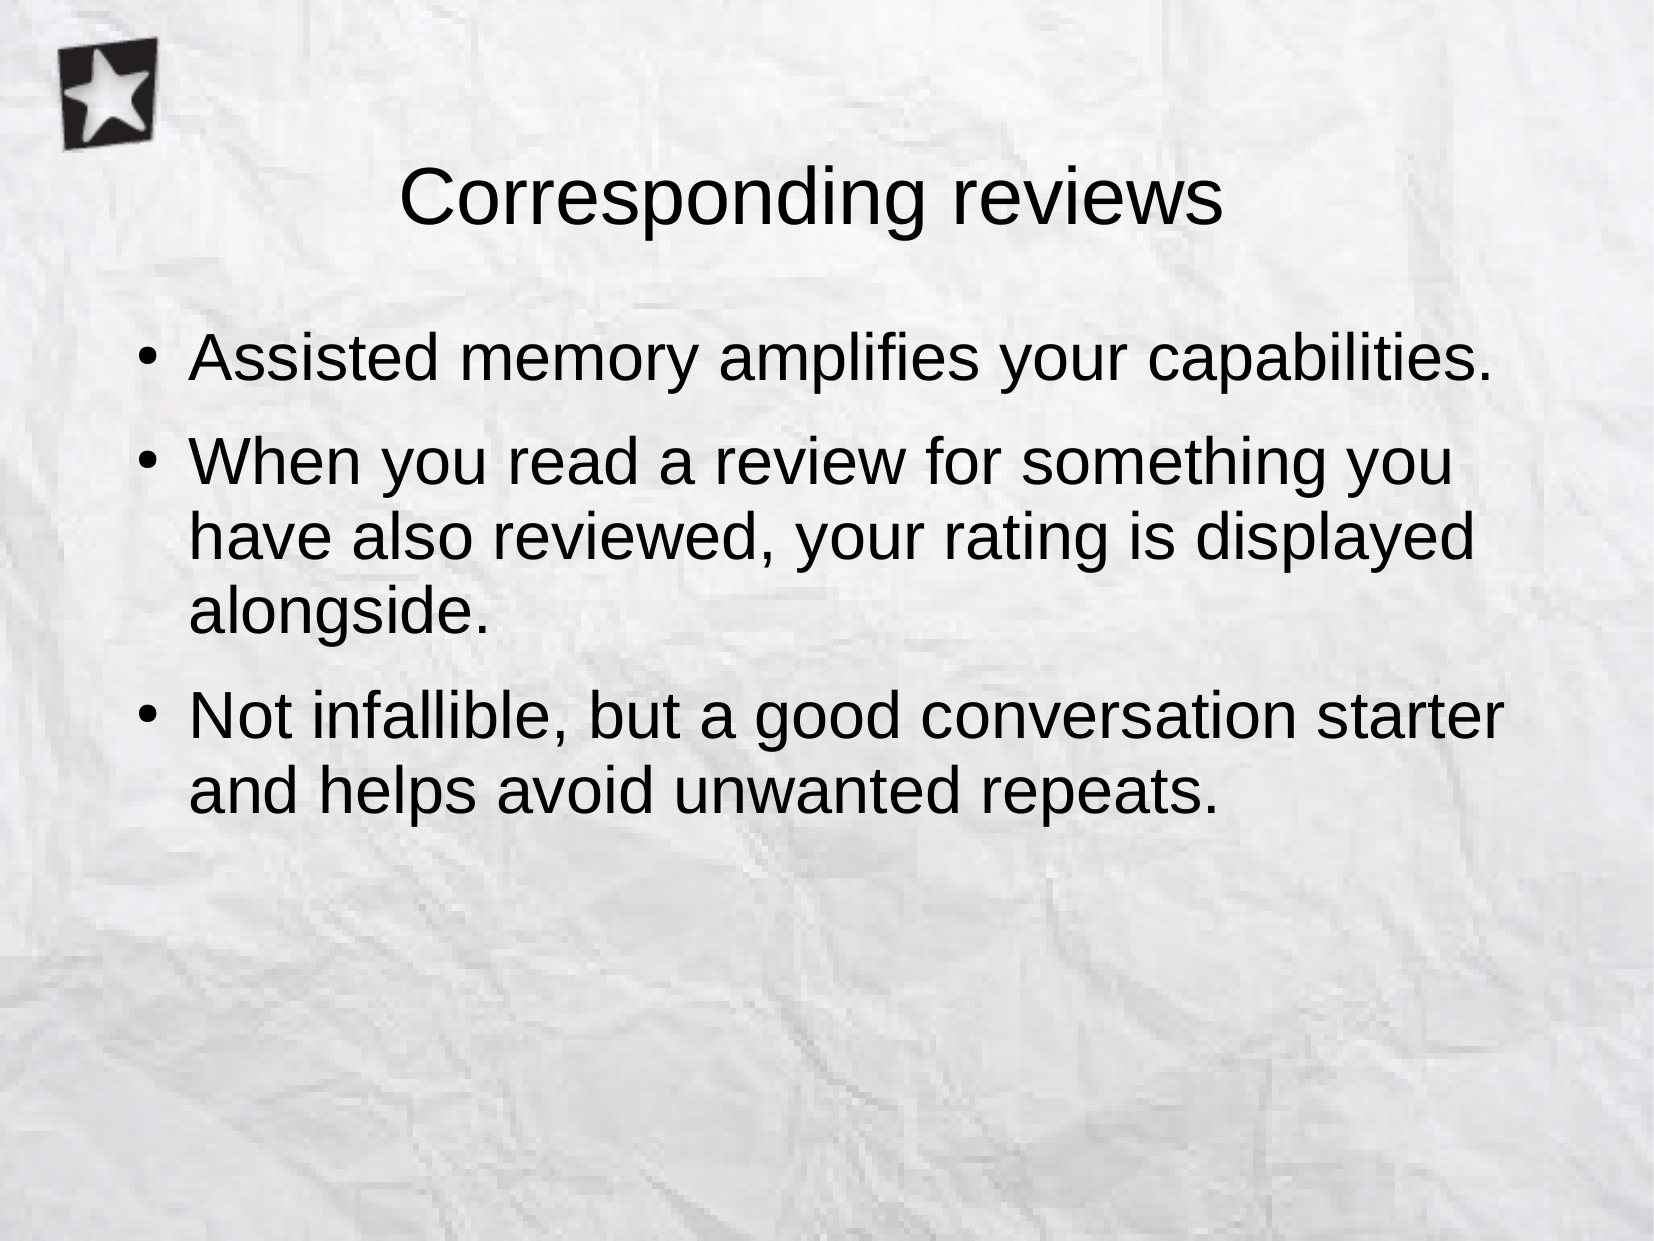

# Corresponding reviews
Assisted memory amplifies your capabilities.
When you read a review for something you have also reviewed, your rating is displayed alongside.
Not infallible, but a good conversation starter and helps avoid unwanted repeats.